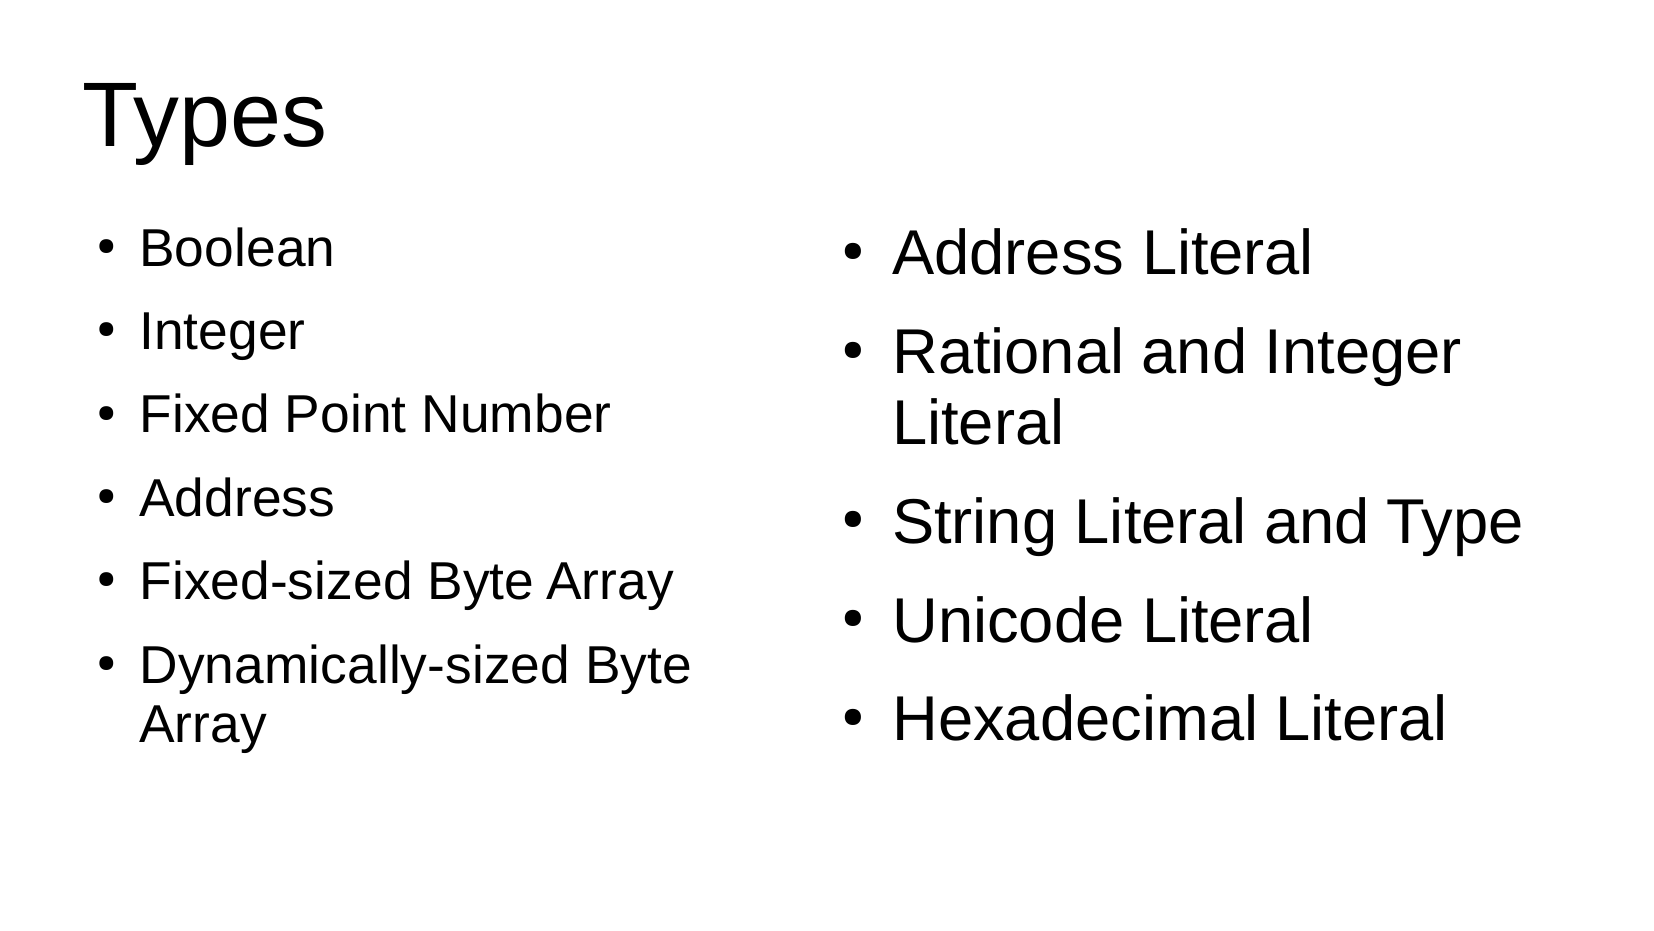

# Types
Boolean
Integer
Fixed Point Number
Address
Fixed-sized Byte Array
Dynamically-sized Byte Array
Address Literal
Rational and Integer Literal
String Literal and Type
Unicode Literal
Hexadecimal Literal